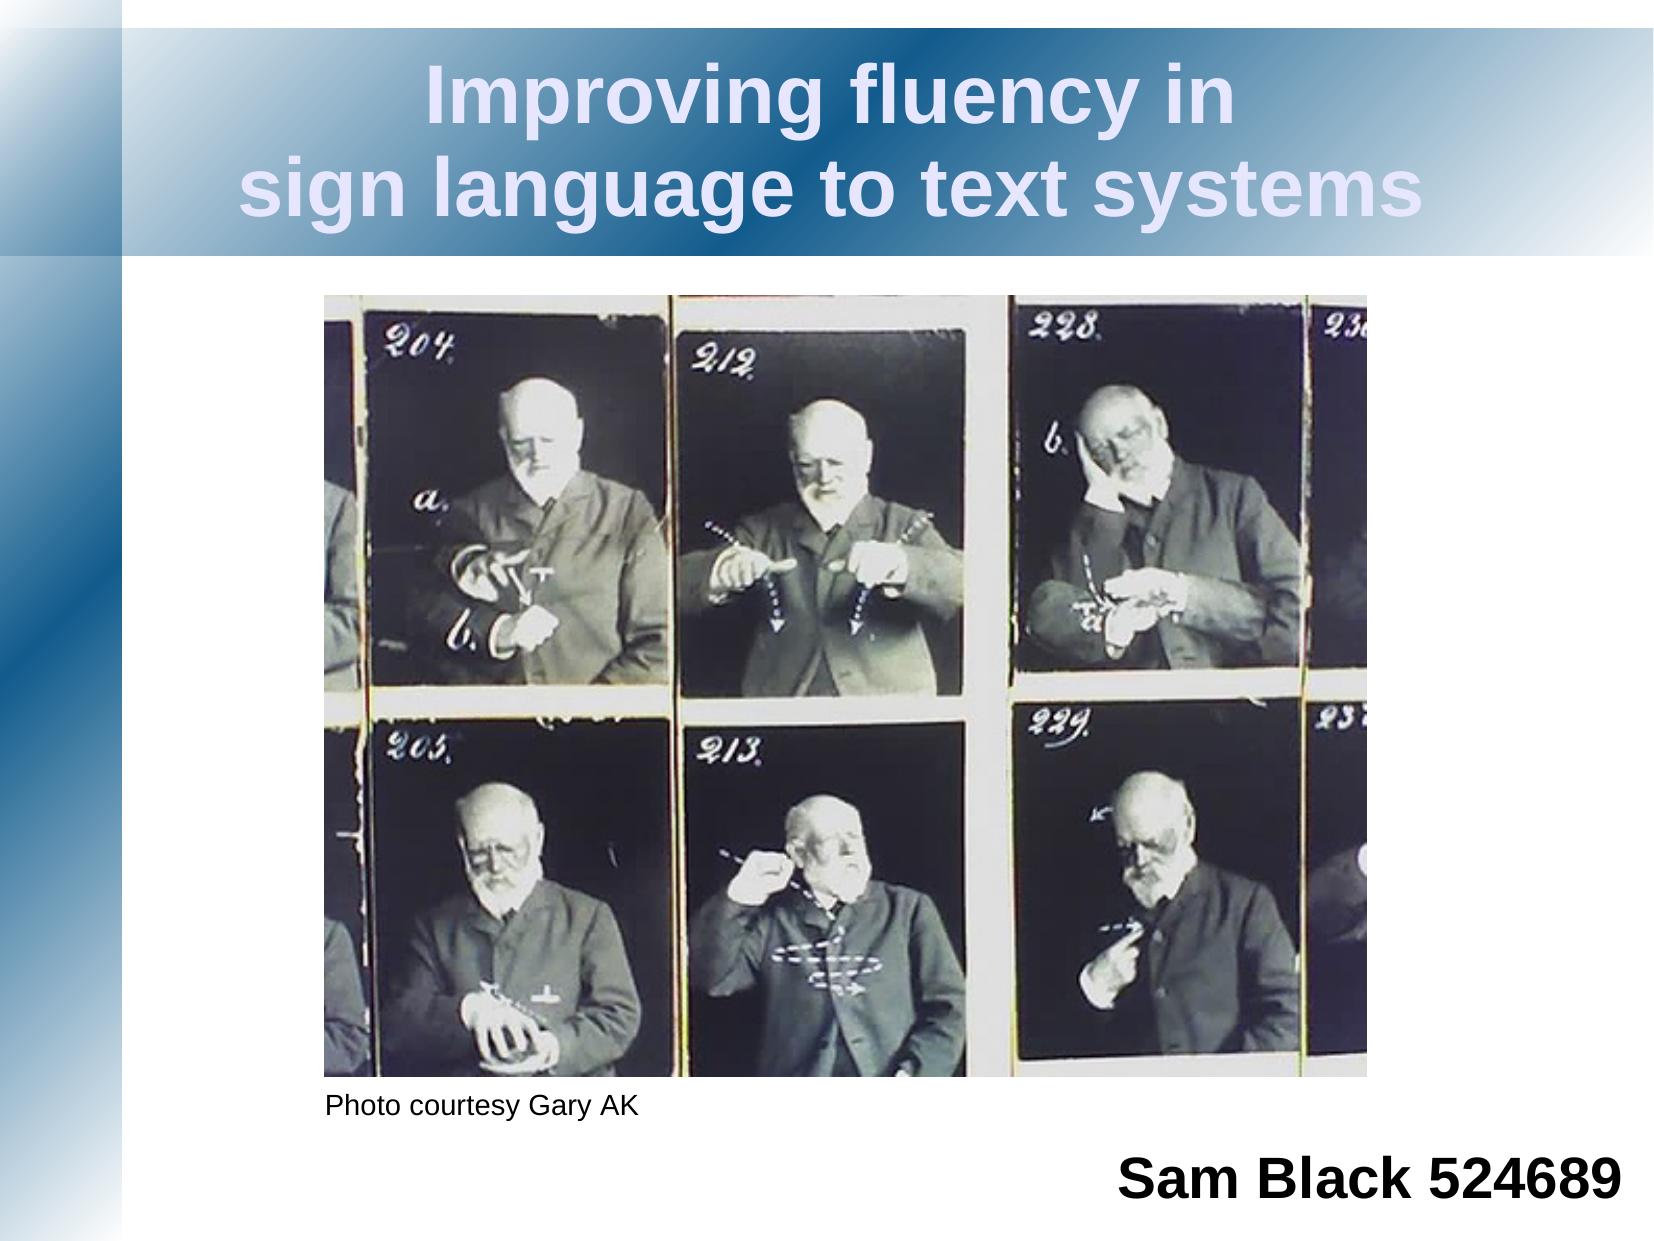

# Improving fluency in sign language to text systems
Photo courtesy Gary AK
Sam Black 524689